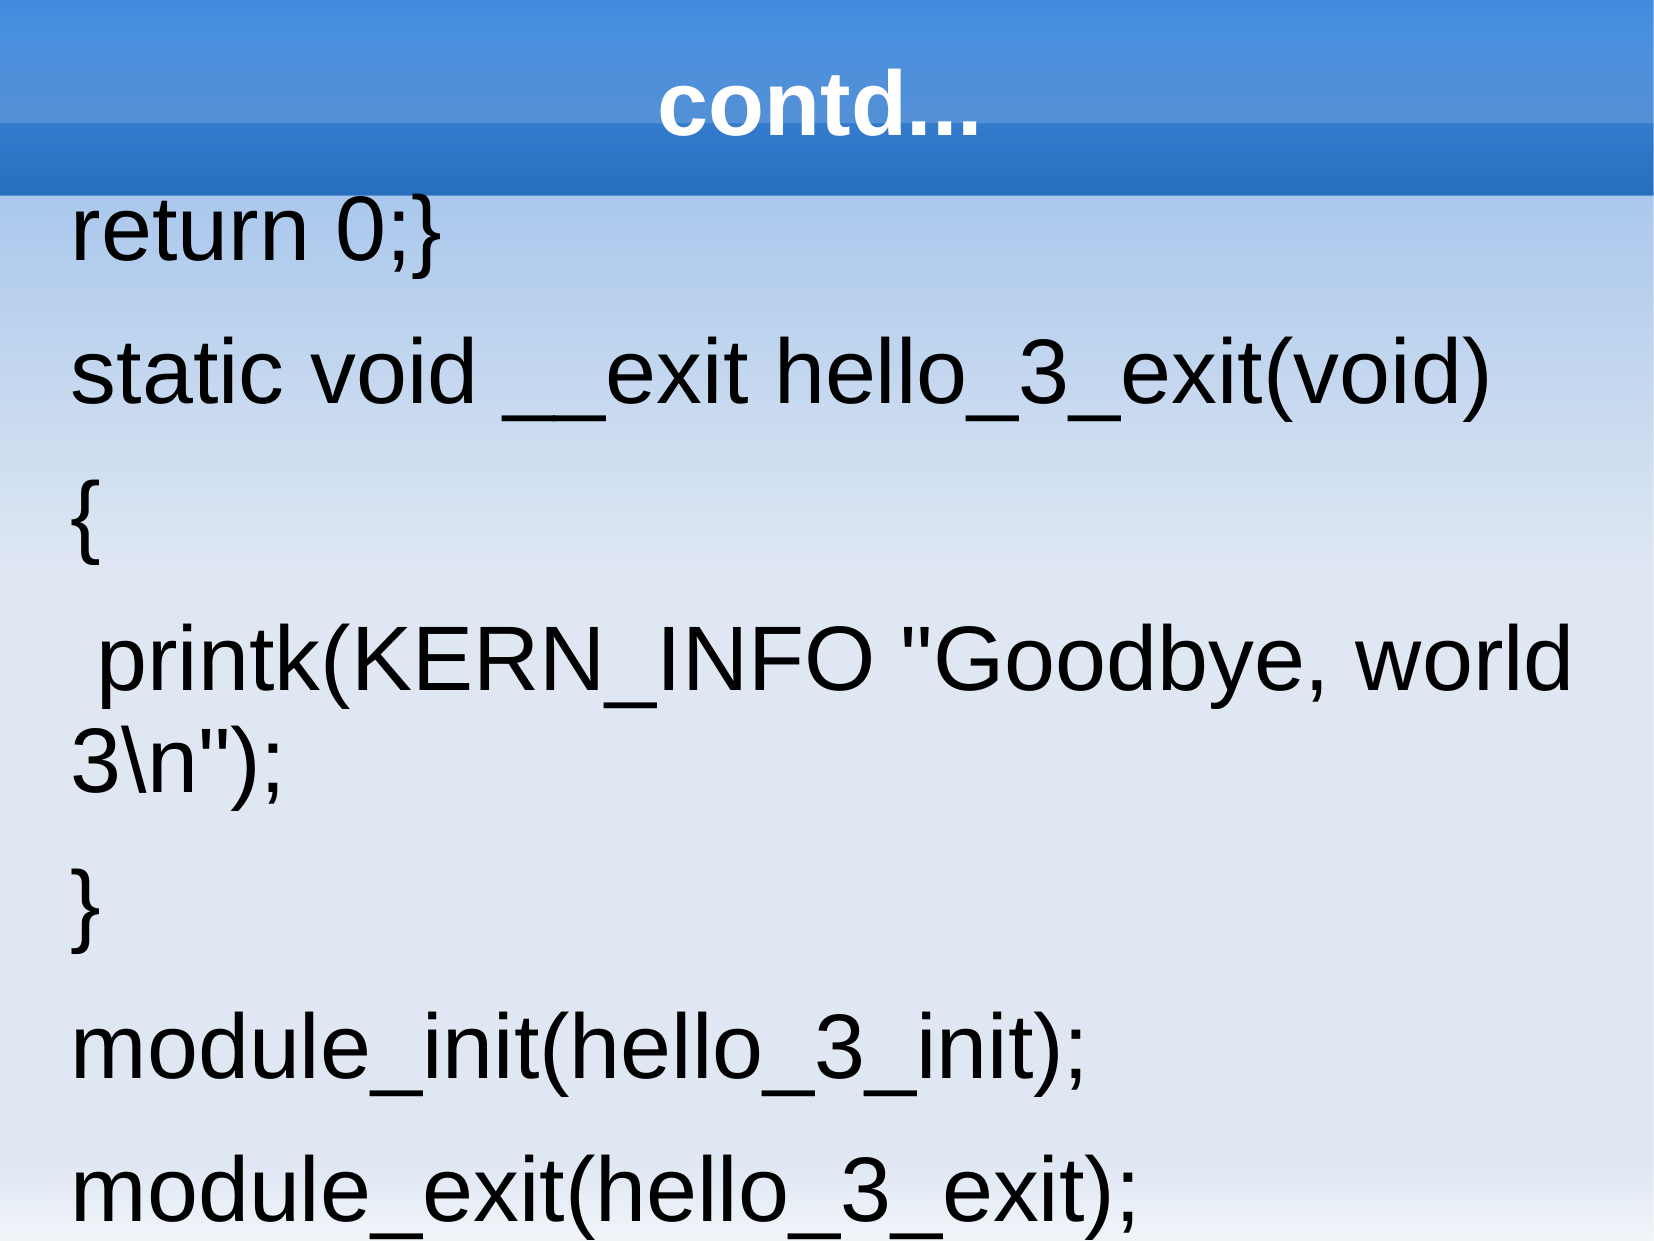

# contd...
return 0;}
static void __exit hello_3_exit(void)
{
 printk(KERN_INFO "Goodbye, world 3\n");
}
module_init(hello_3_init);
module_exit(hello_3_exit);